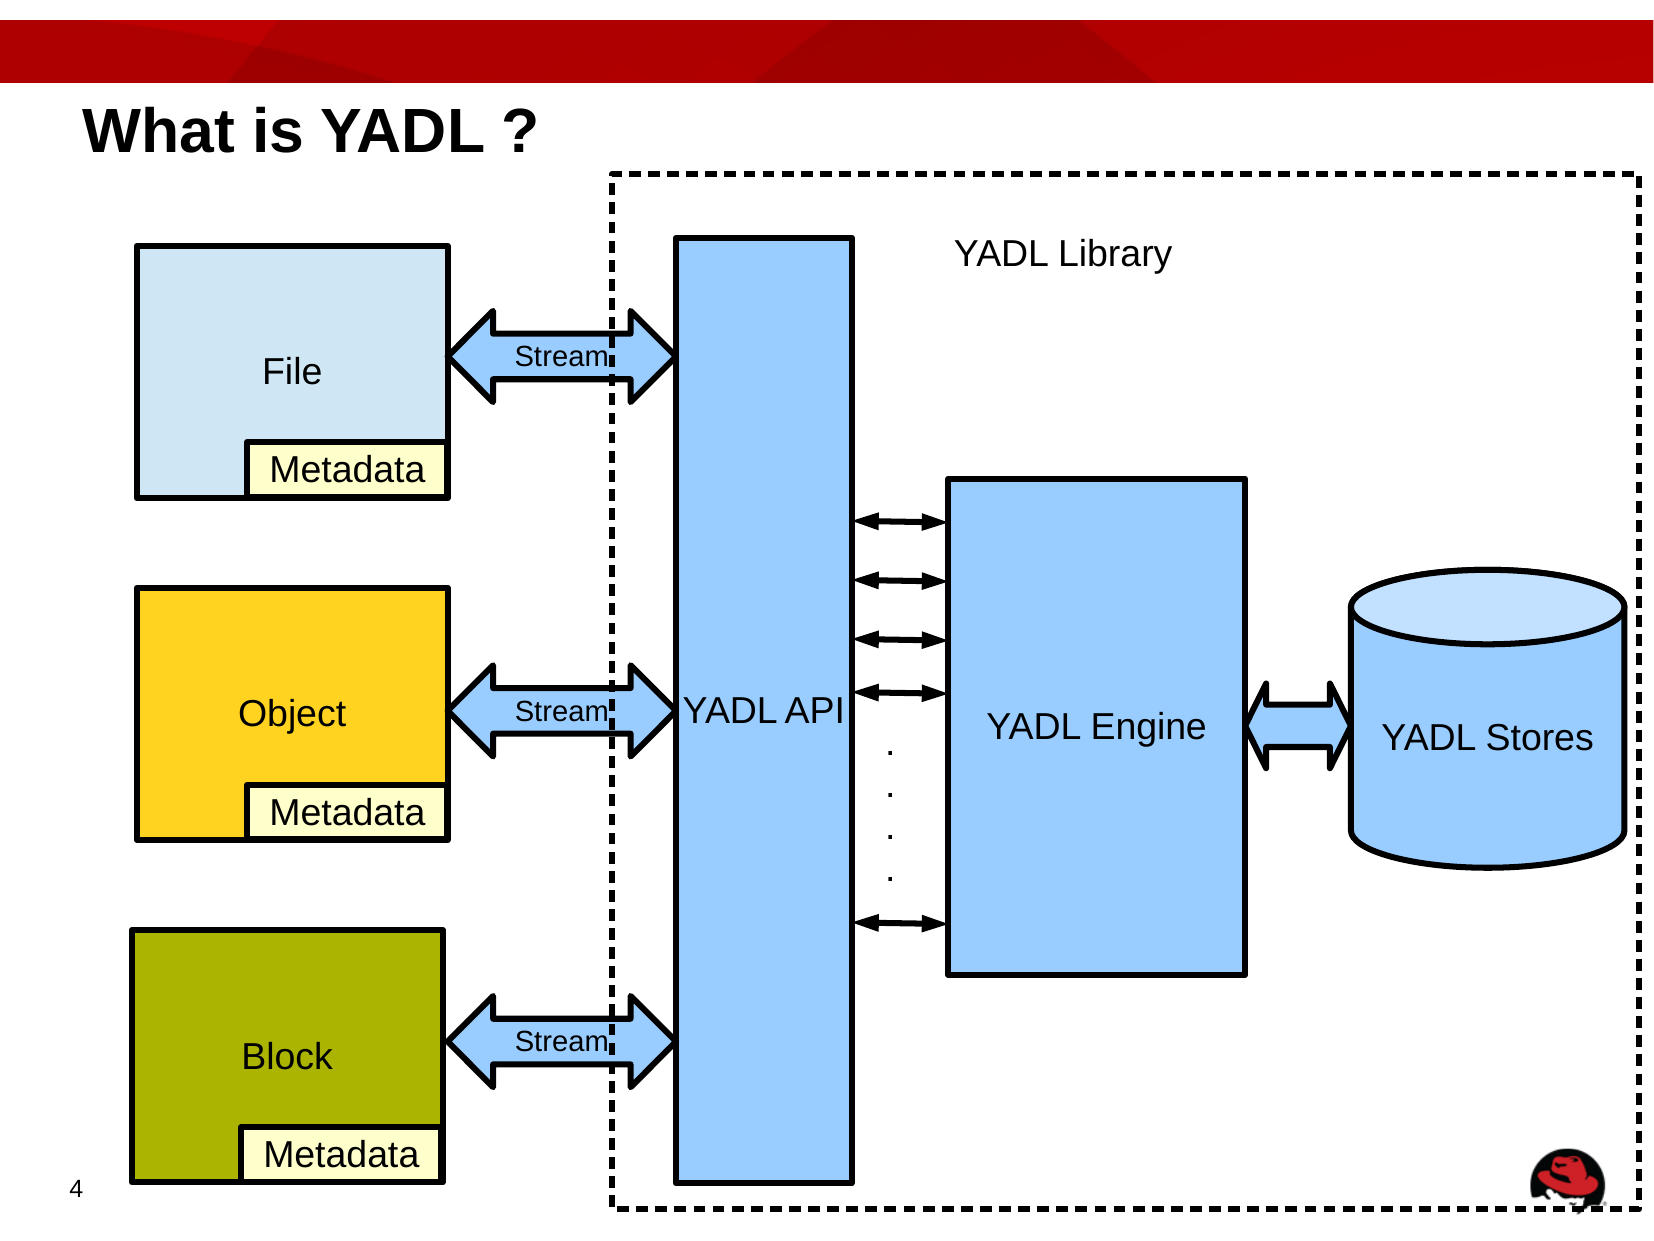

# What is YADL ?
YADL Library
YADL API
File
Stream
Metadata
YADL Engine
YADL Stores
Object
Stream
.
.
.
.
Metadata
Block
Stream
Metadata